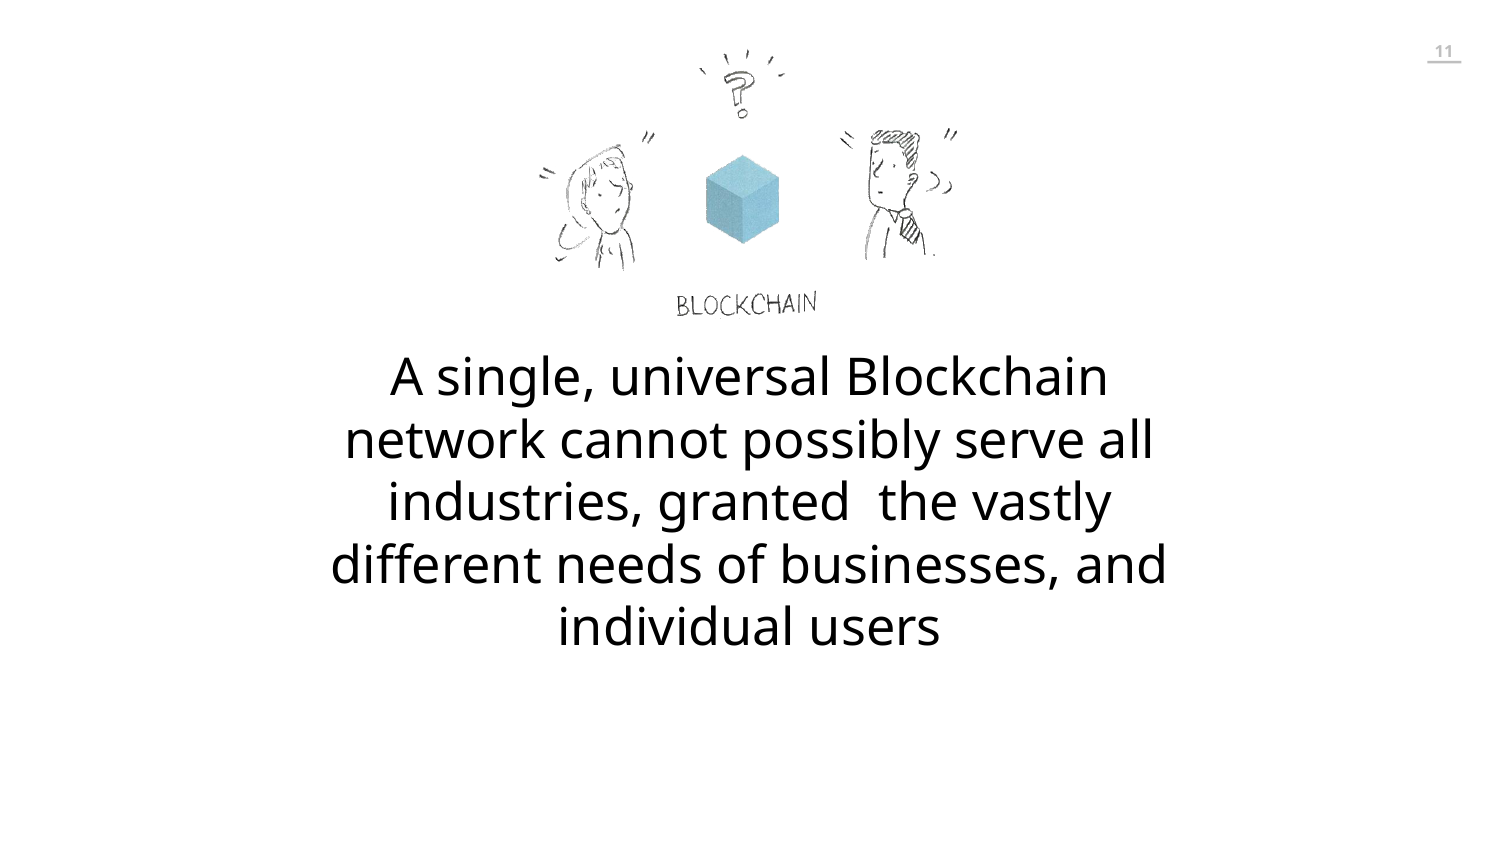

A single, universal Blockchain network cannot possibly serve all industries, granted the vastly different needs of businesses, and individual users